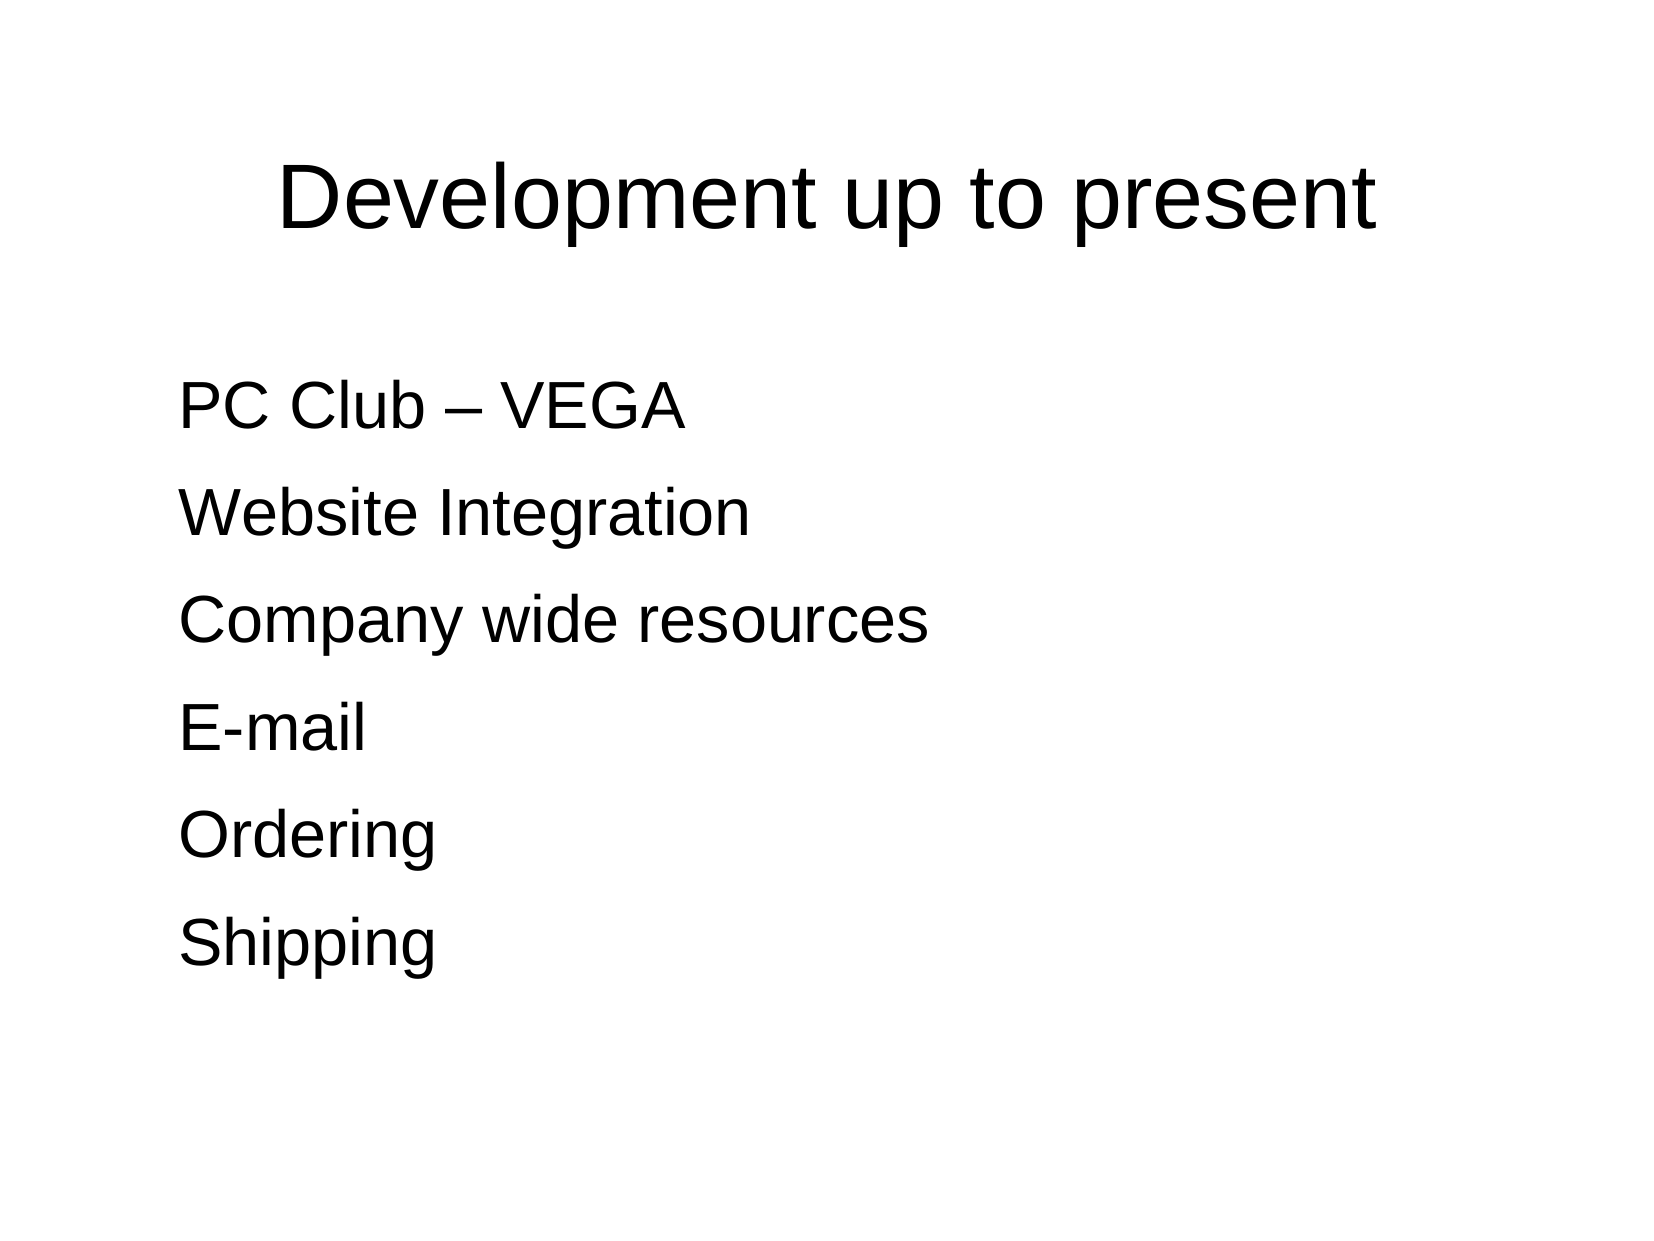

# Development up to present
PC Club – VEGA
Website Integration
Company wide resources
E-mail
Ordering
Shipping